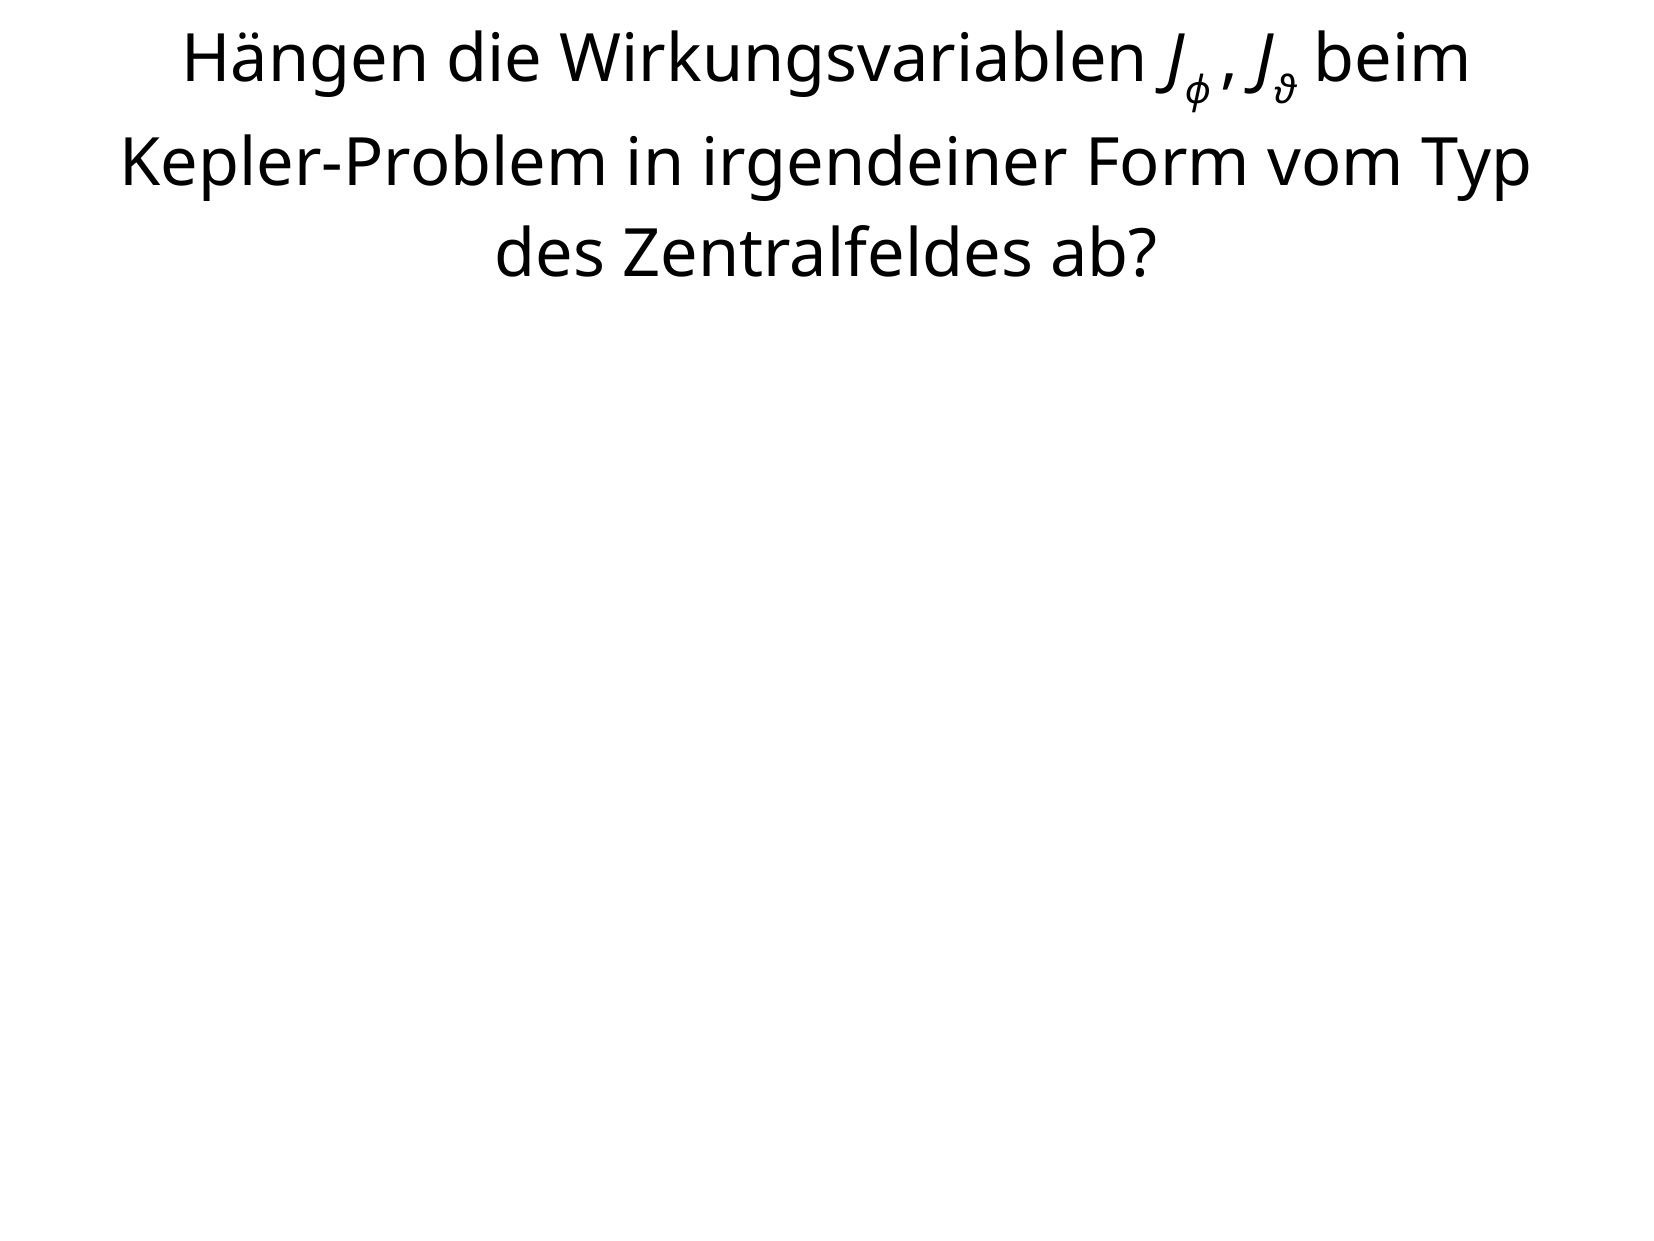

# Hängen die Wirkungsvariablen Jϕ , Jϑ beim Kepler-Problem in irgendeiner Form vom Typ des Zentralfeldes ab?